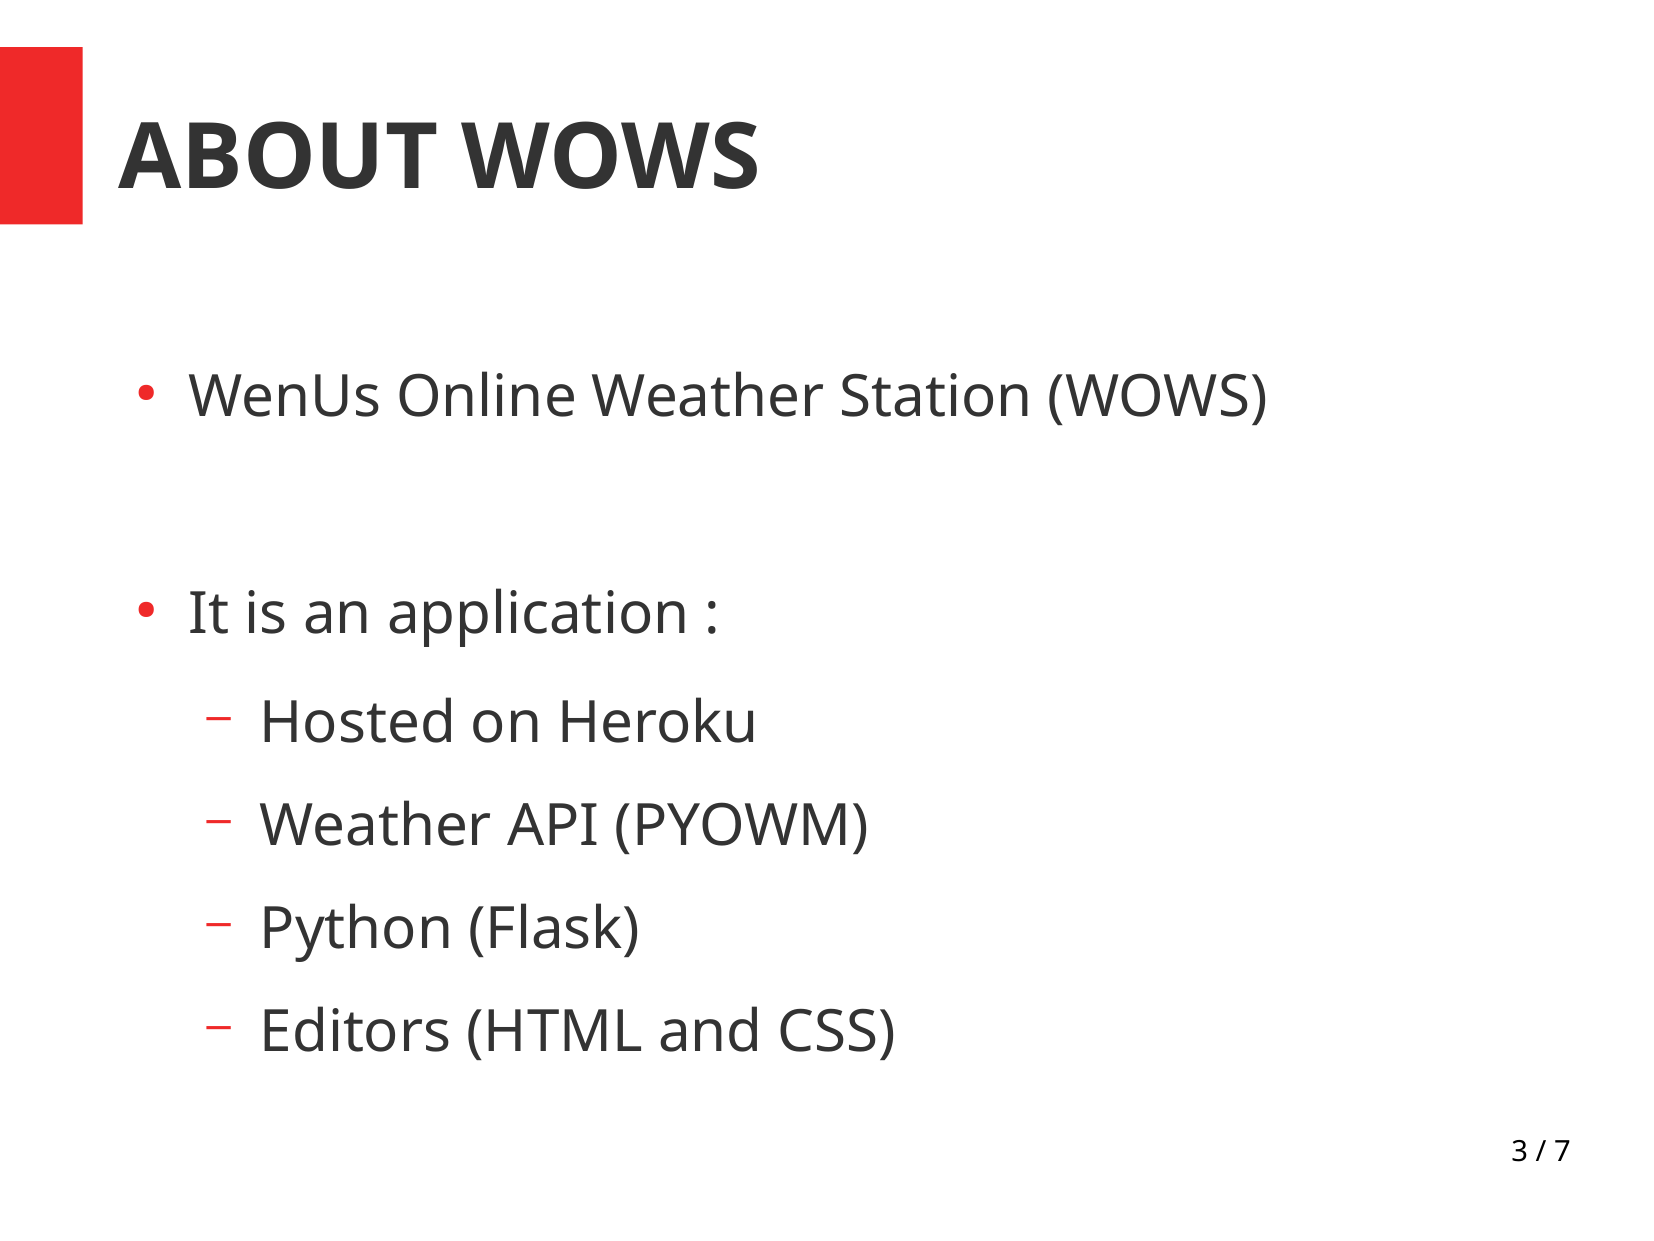

# ABOUT WOWS
WenUs Online Weather Station (WOWS)
It is an application :
Hosted on Heroku
Weather API (PYOWM)
Python (Flask)
Editors (HTML and CSS)
3